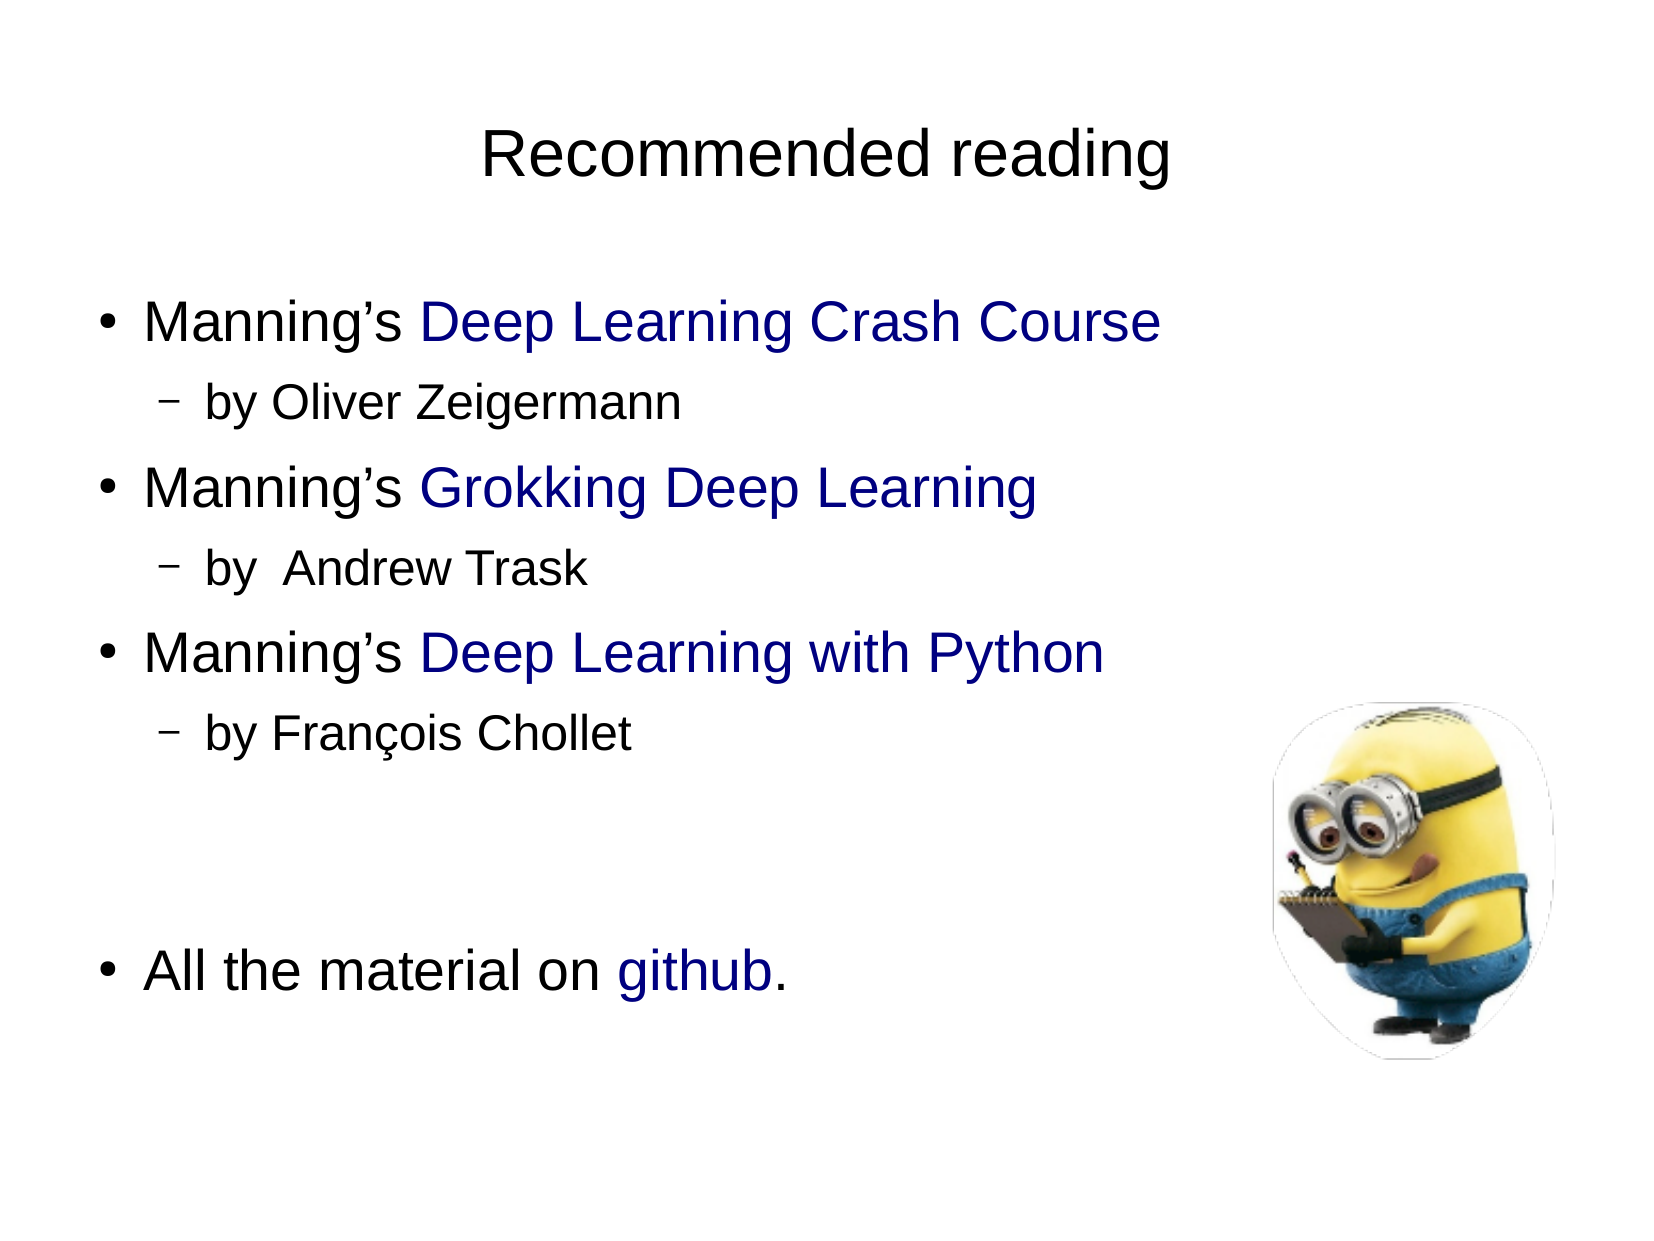

# Recommended reading
Manning’s Deep Learning Crash Course
by Oliver Zeigermann
Manning’s Grokking Deep Learning
by Andrew Trask
Manning’s Deep Learning with Python
by François Chollet
All the material on github.